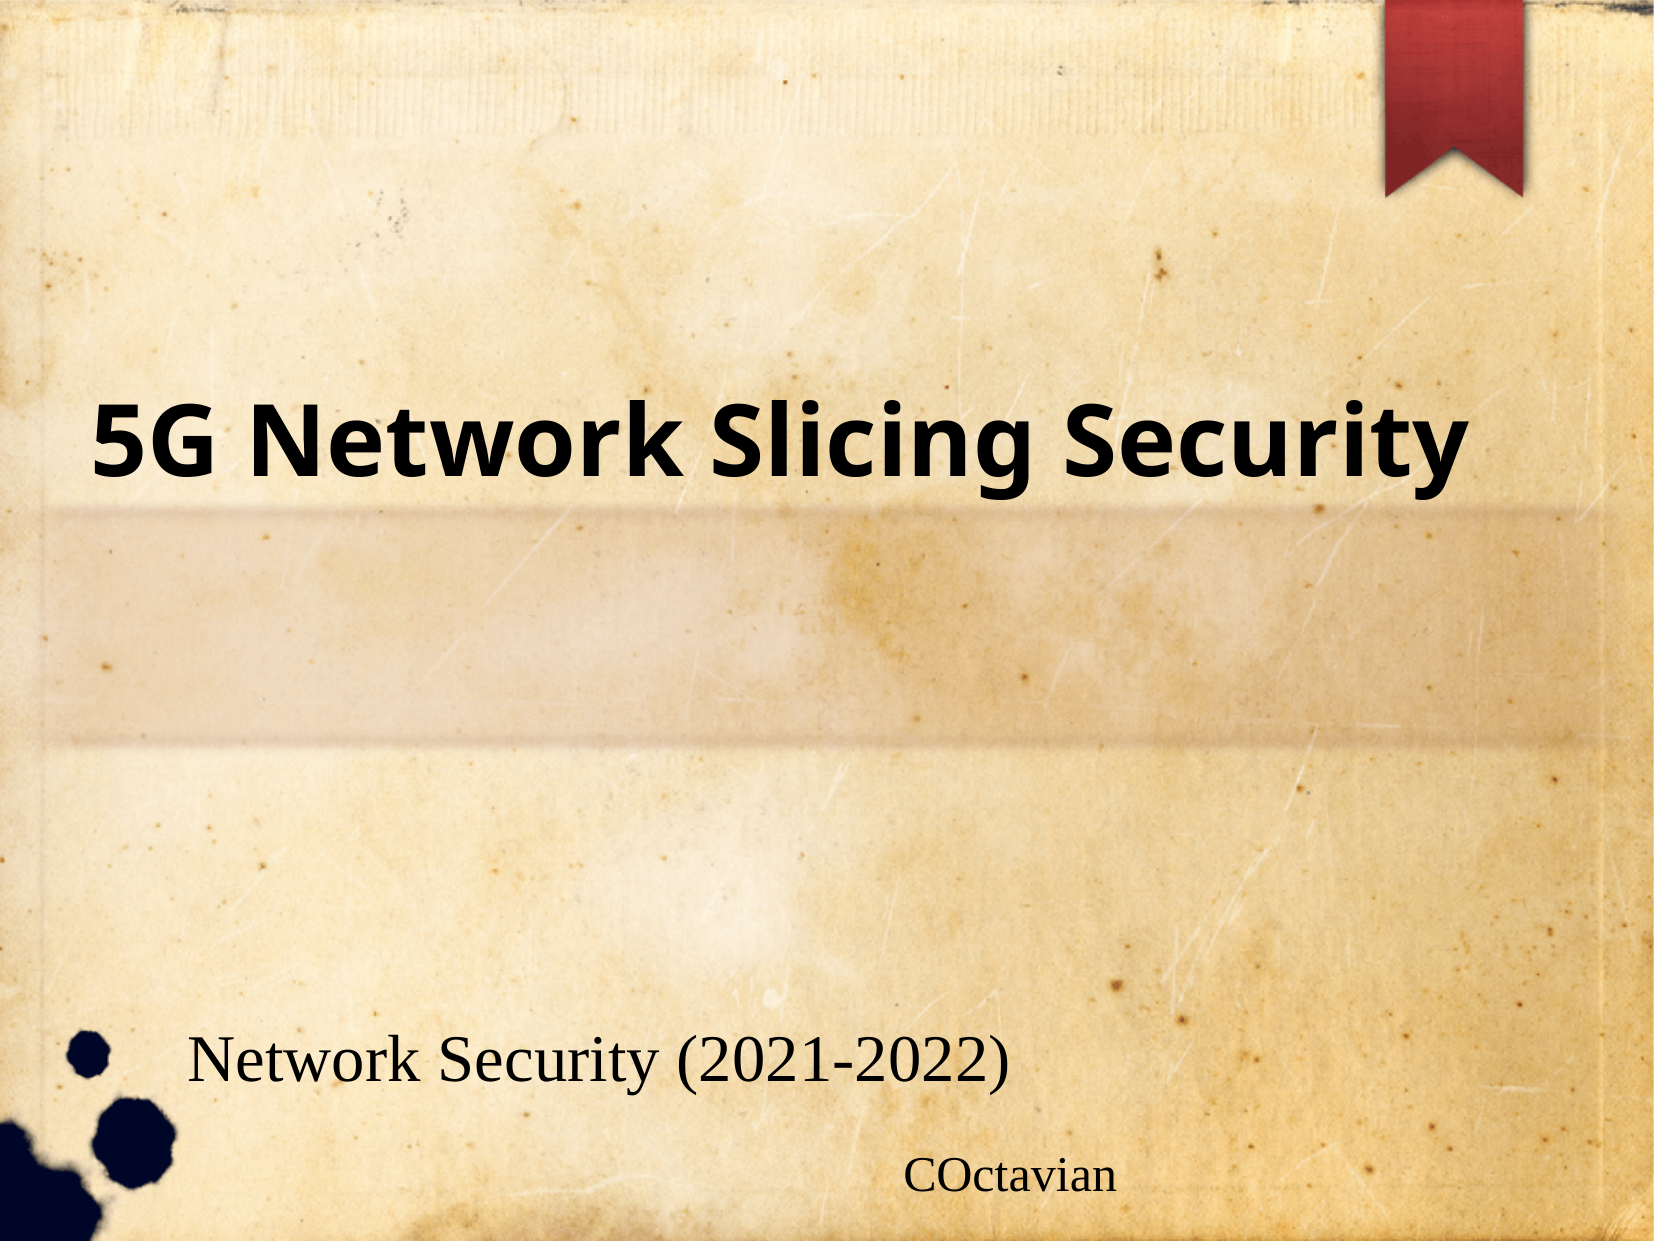

# 5G Network Slicing Security
Network Security (2021-2022)
 COctavian